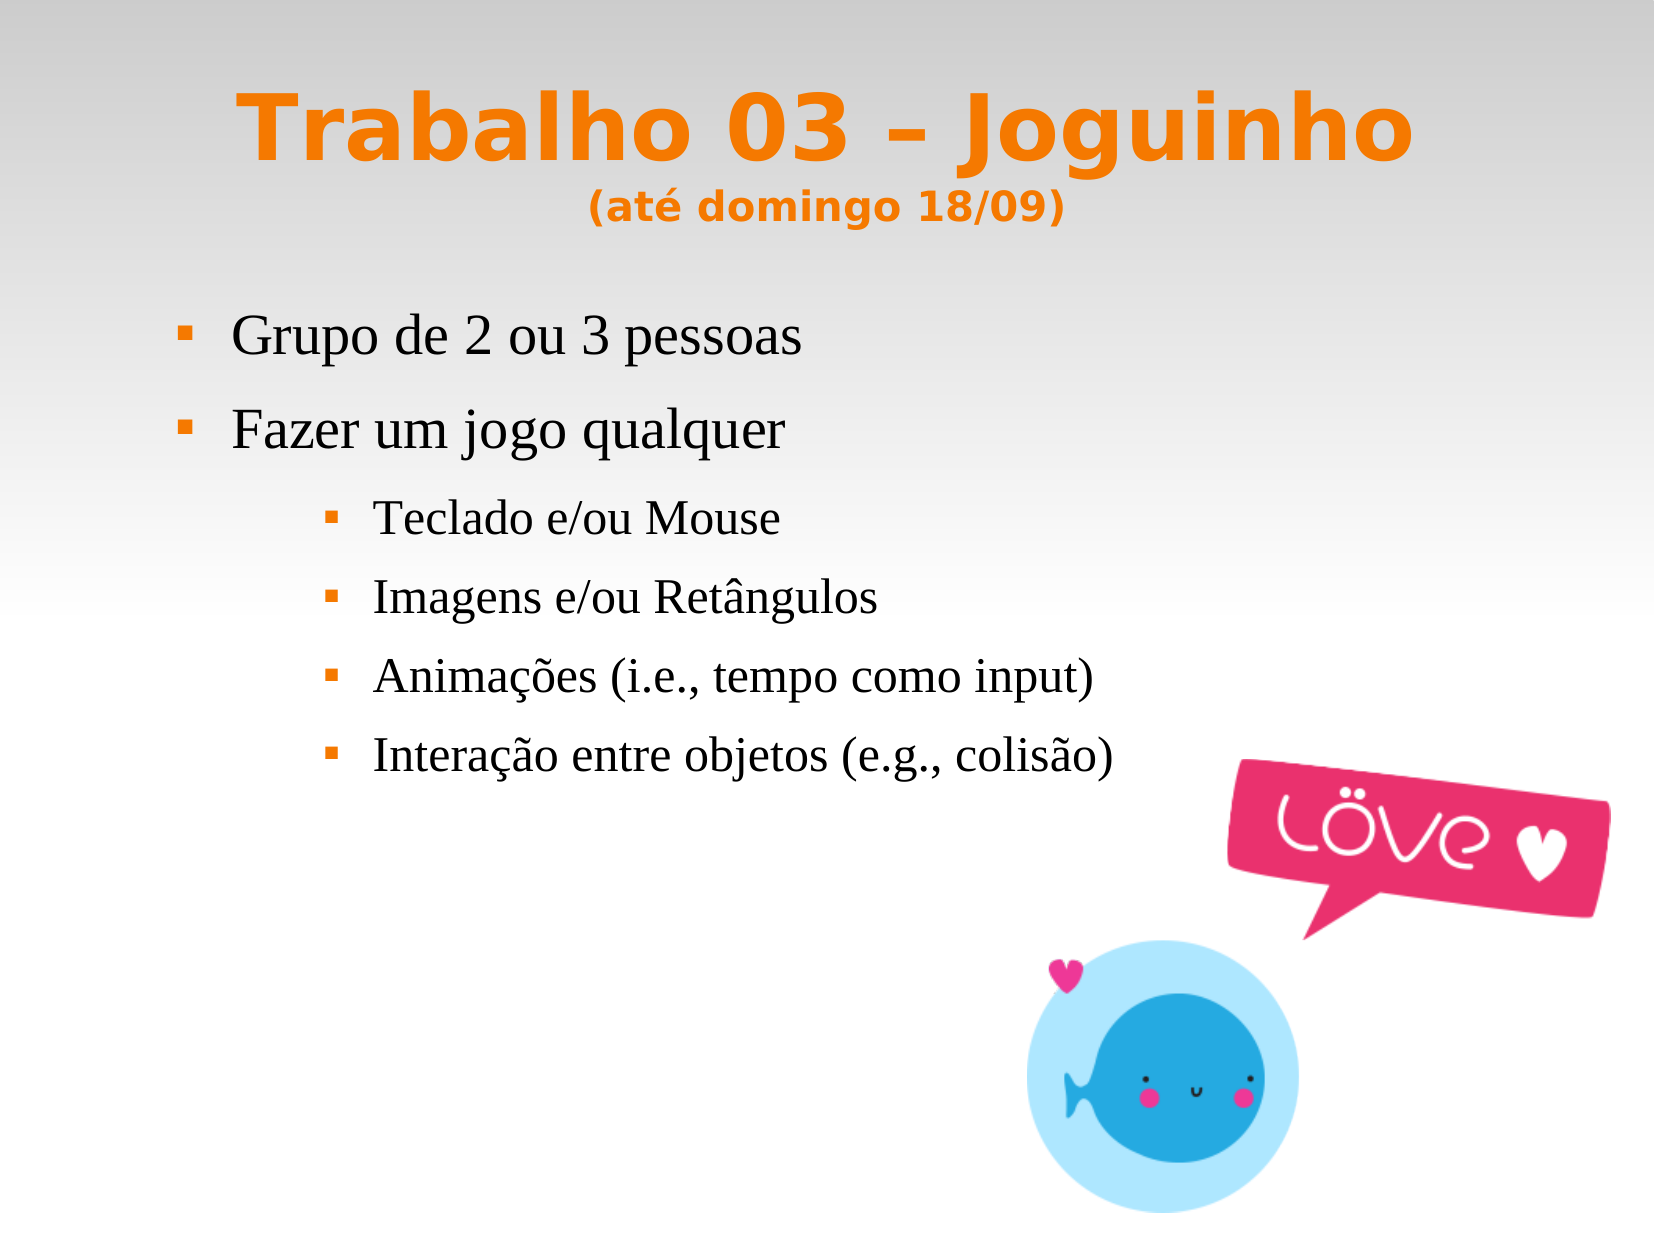

# Trabalho 03 – Joguinho (até domingo 18/09)
Grupo de 2 ou 3 pessoas
Fazer um jogo qualquer
Teclado e/ou Mouse
Imagens e/ou Retângulos
Animações (i.e., tempo como input)
Interação entre objetos (e.g., colisão)